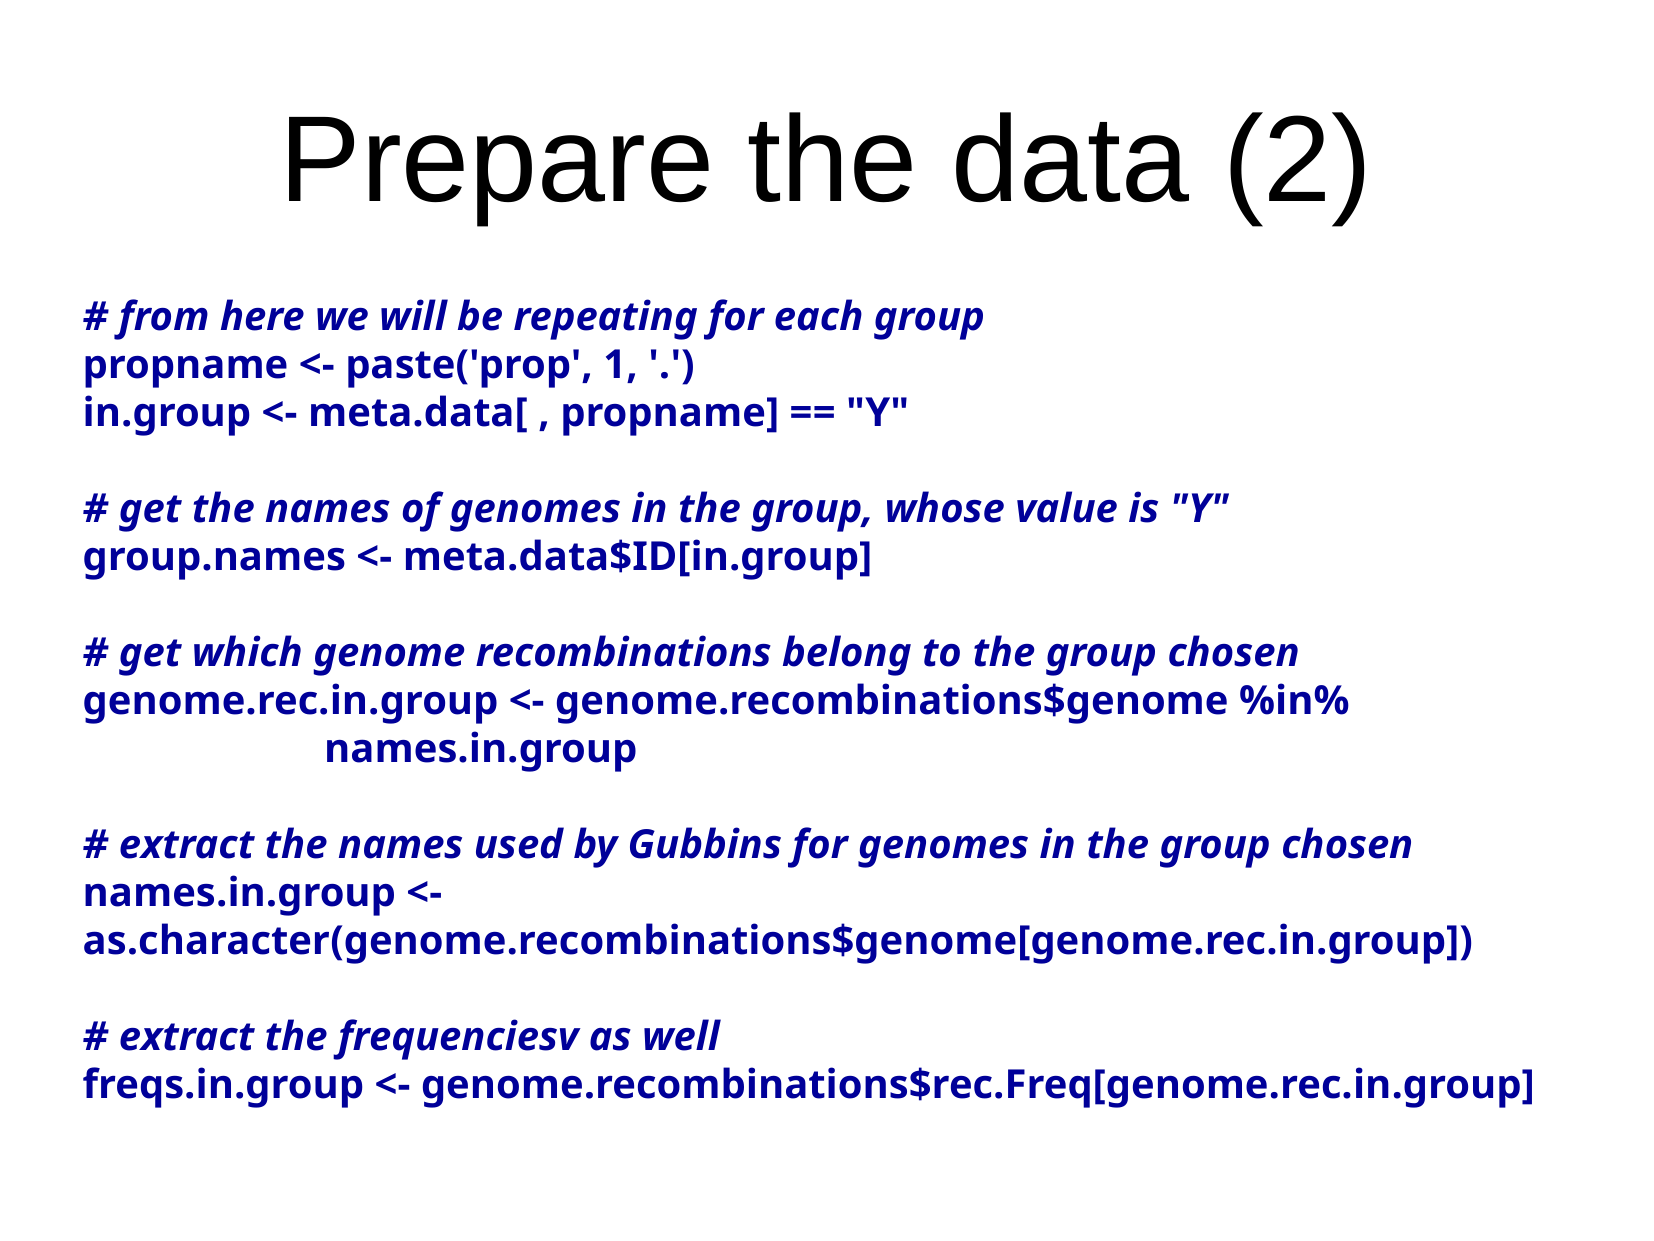

Prepare the data (2)
# from here we will be repeating for each group
propname <- paste('prop', 1, '.')
in.group <- meta.data[ , propname] == "Y"
# get the names of genomes in the group, whose value is "Y"
group.names <- meta.data$ID[in.group]
# get which genome recombinations belong to the group chosen
genome.rec.in.group <- genome.recombinations$genome %in%
 names.in.group
# extract the names used by Gubbins for genomes in the group chosen
names.in.group <- as.character(genome.recombinations$genome[genome.rec.in.group])
# extract the frequenciesv as well
freqs.in.group <- genome.recombinations$rec.Freq[genome.rec.in.group]